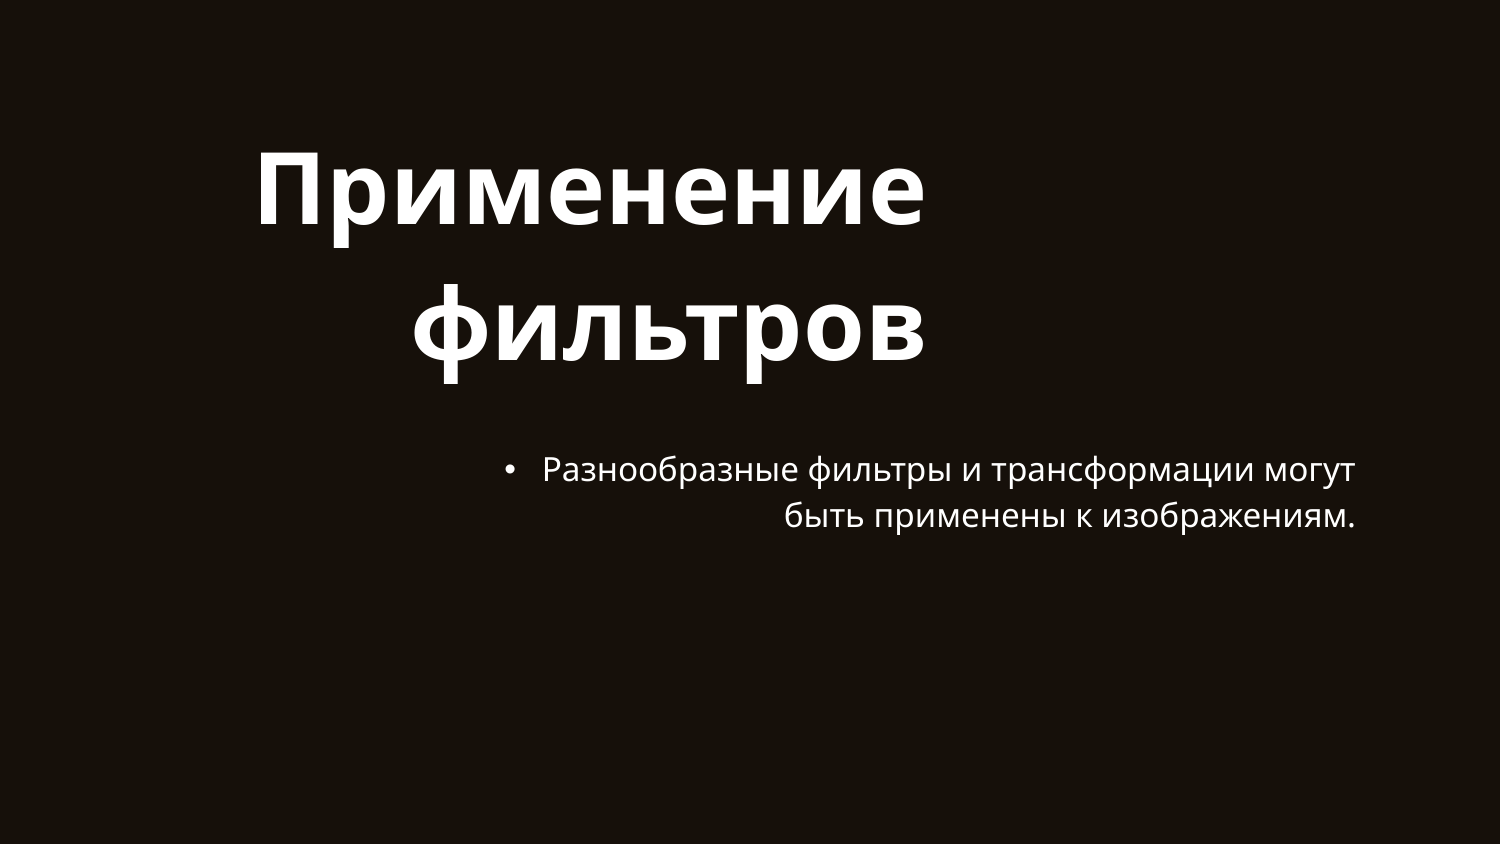

Применение фильтров
# Разнообразные фильтры и трансформации могут быть применены к изображениям.